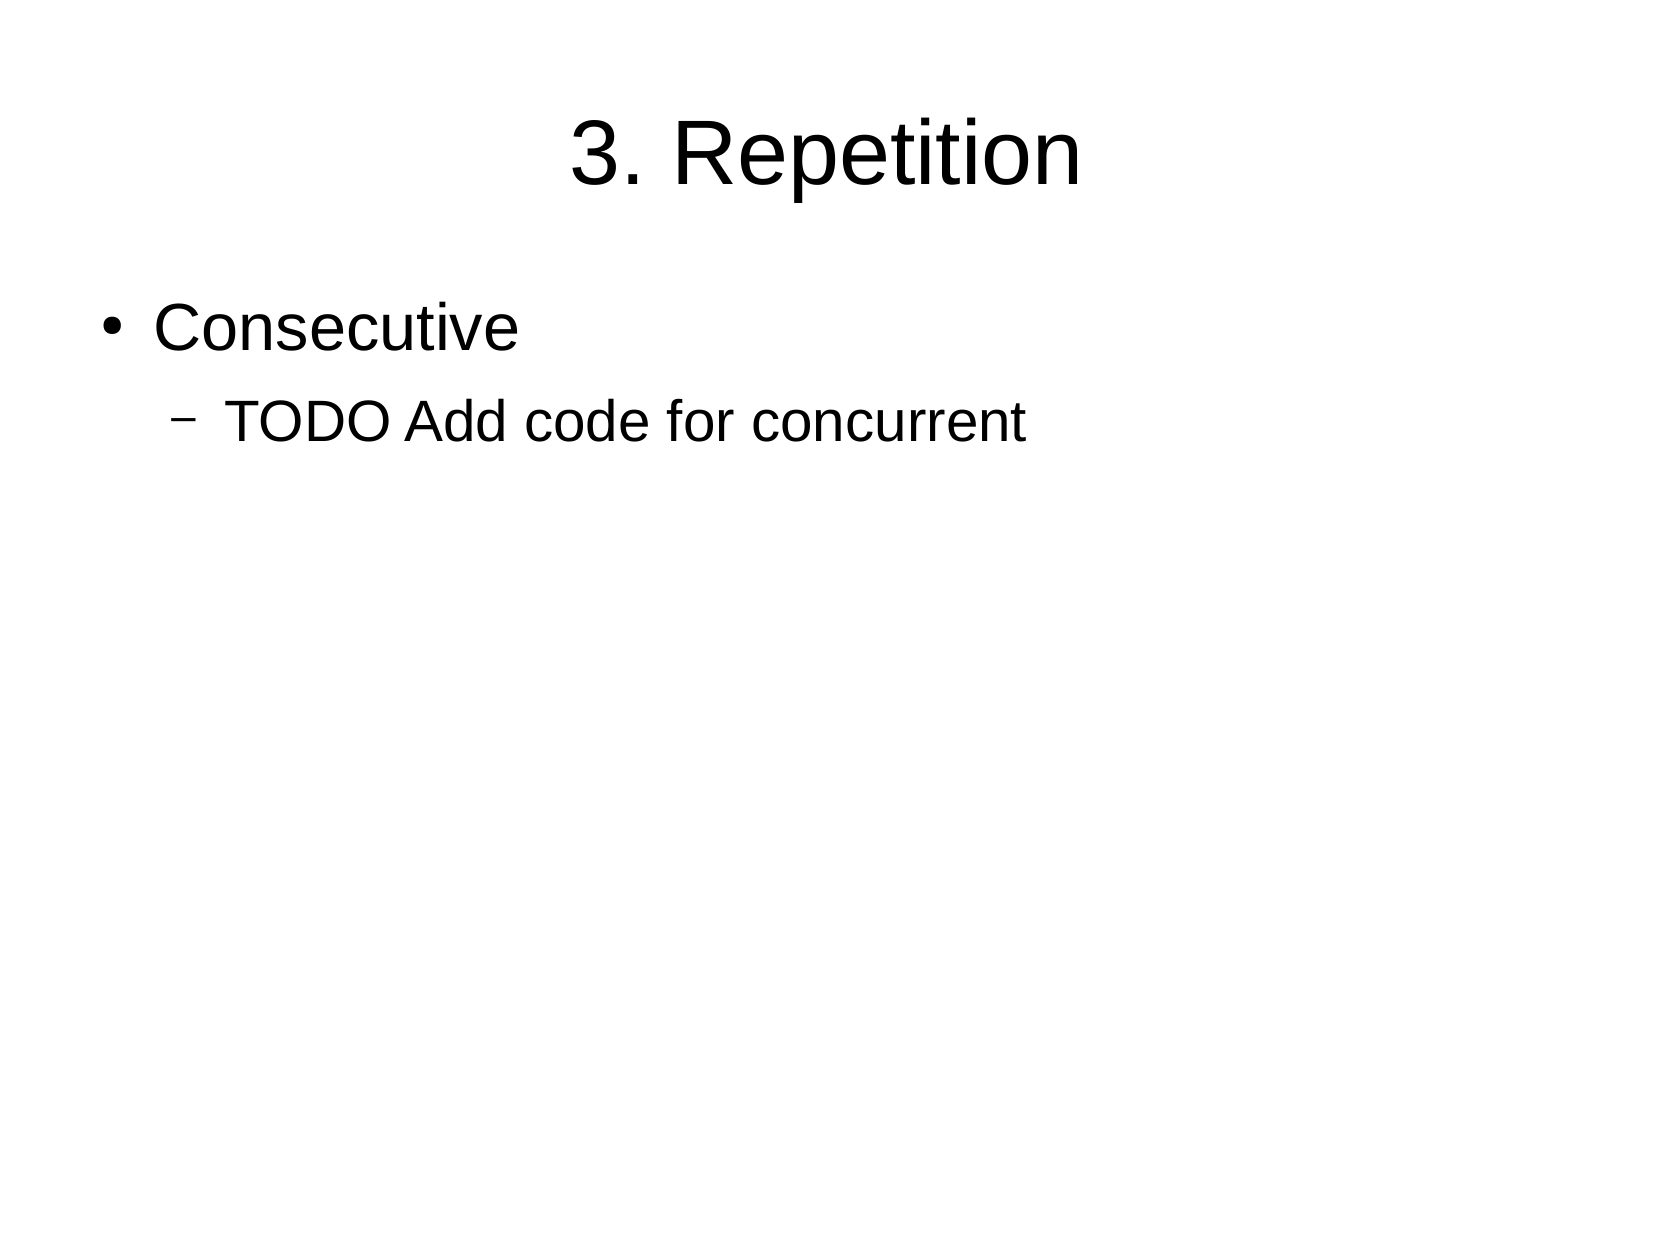

# 3. Repetition
Consecutive
TODO Add code for concurrent